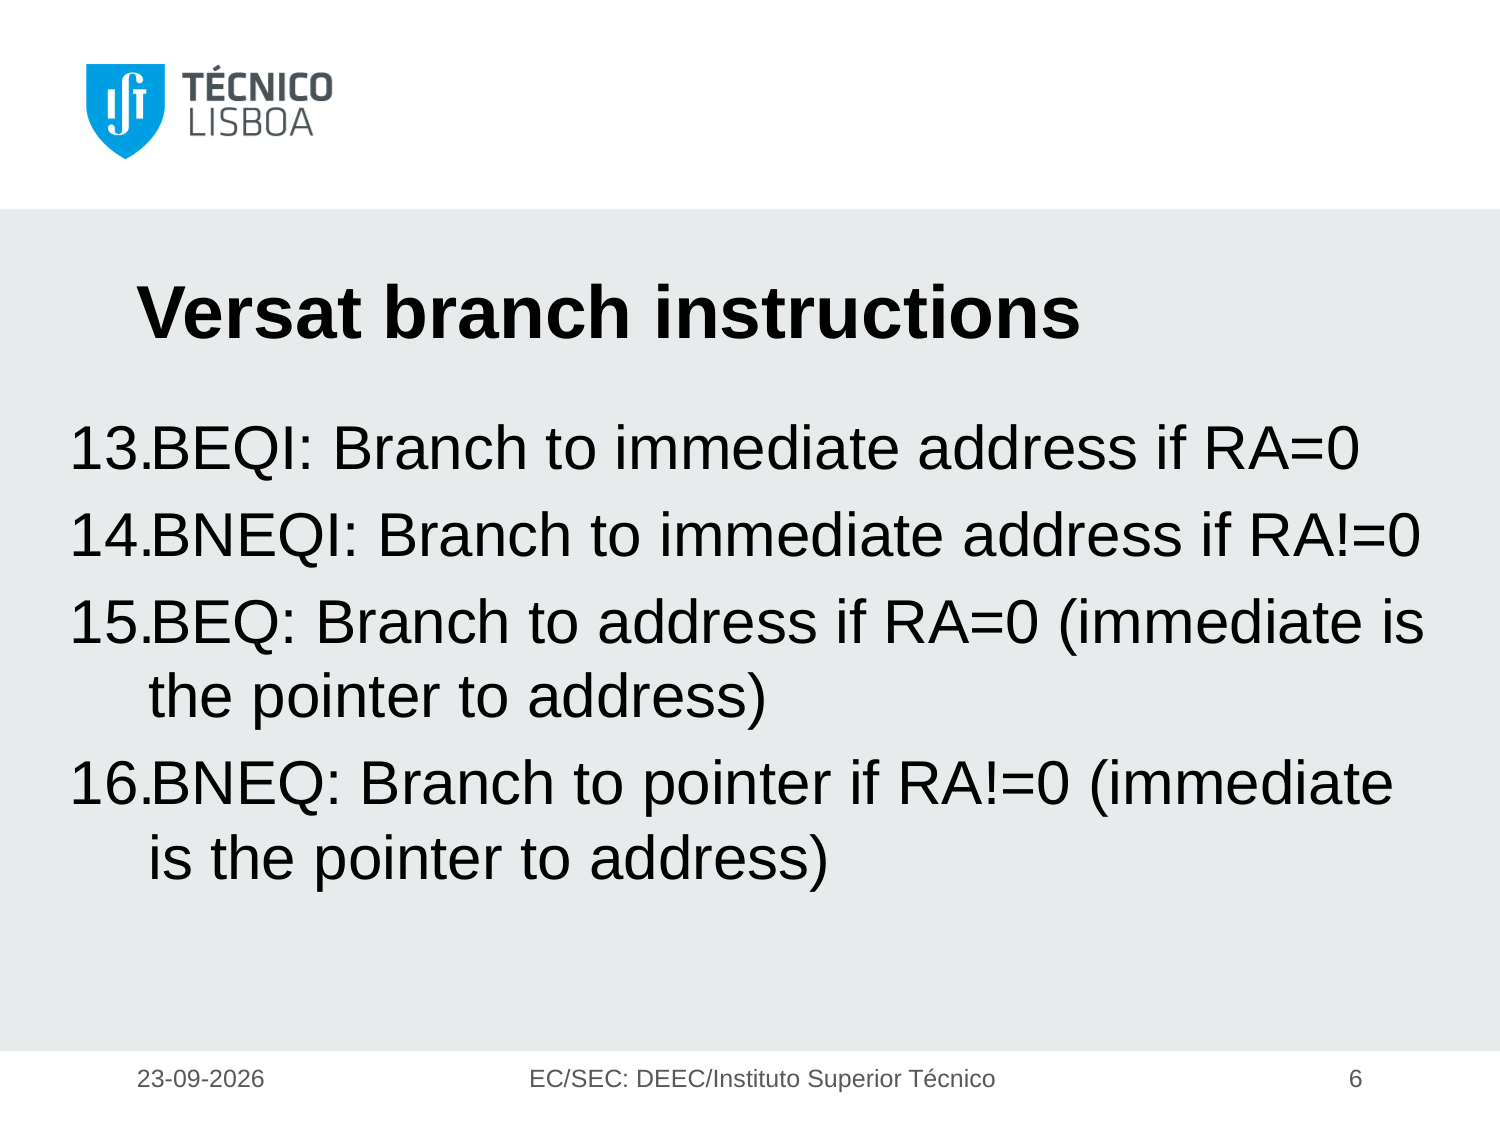

# Versat branch instructions
BEQI: Branch to immediate address if RA=0
BNEQI: Branch to immediate address if RA!=0
BEQ: Branch to address if RA=0 (immediate is the pointer to address)
BNEQ: Branch to pointer if RA!=0 (immediate is the pointer to address)
EC/SEC: DEEC/Instituto Superior Técnico